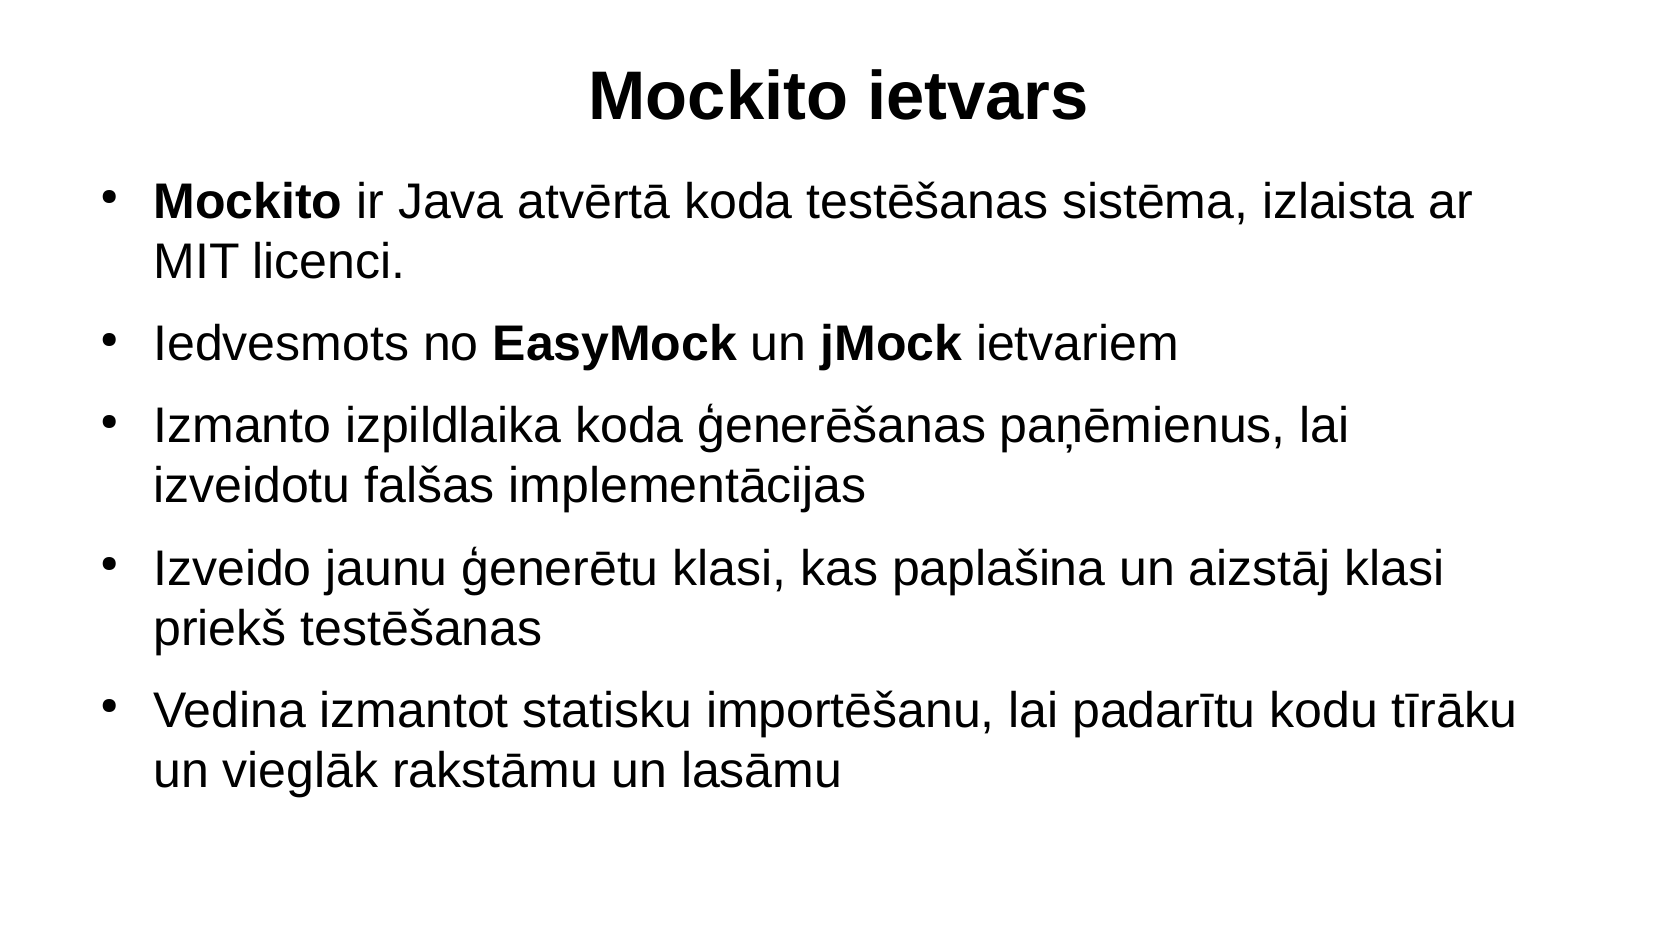

# Mockito ietvars
Mockito ir Java atvērtā koda testēšanas sistēma, izlaista ar MIT licenci.
Iedvesmots no EasyMock un jMock ietvariem
Izmanto izpildlaika koda ģenerēšanas paņēmienus, lai izveidotu falšas implementācijas
Izveido jaunu ģenerētu klasi, kas paplašina un aizstāj klasi priekš testēšanas
Vedina izmantot statisku importēšanu, lai padarītu kodu tīrāku un vieglāk rakstāmu un lasāmu